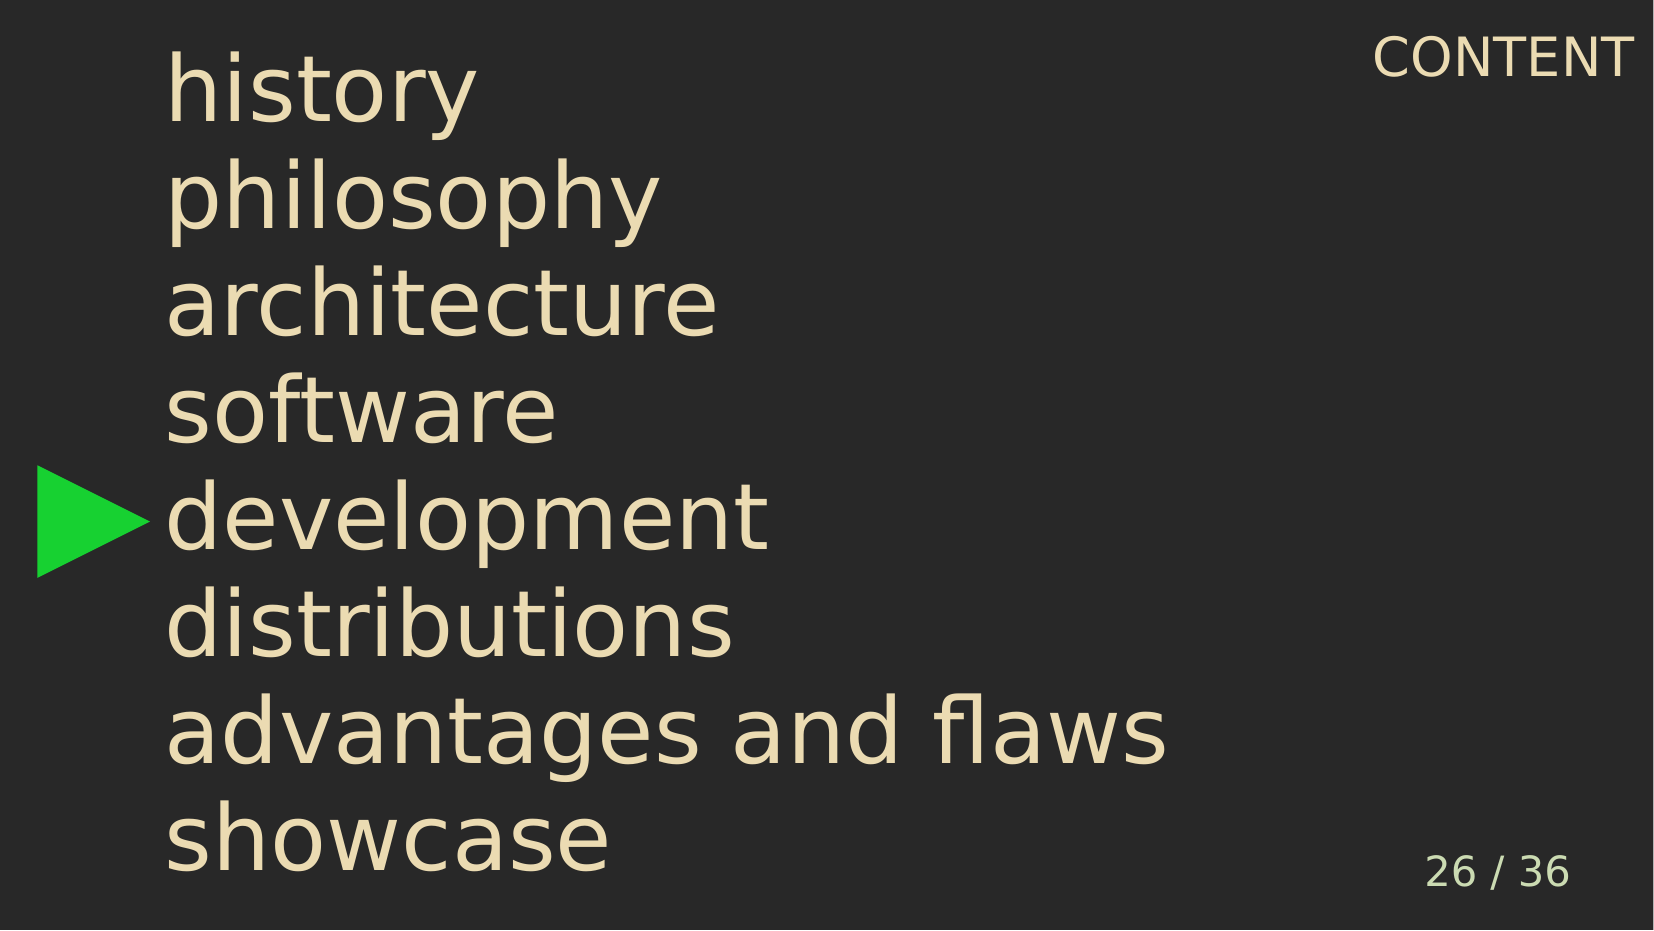

CONTENT
history
philosophy
architecture
software
development
distributions
advantages and flaws
showcase
26